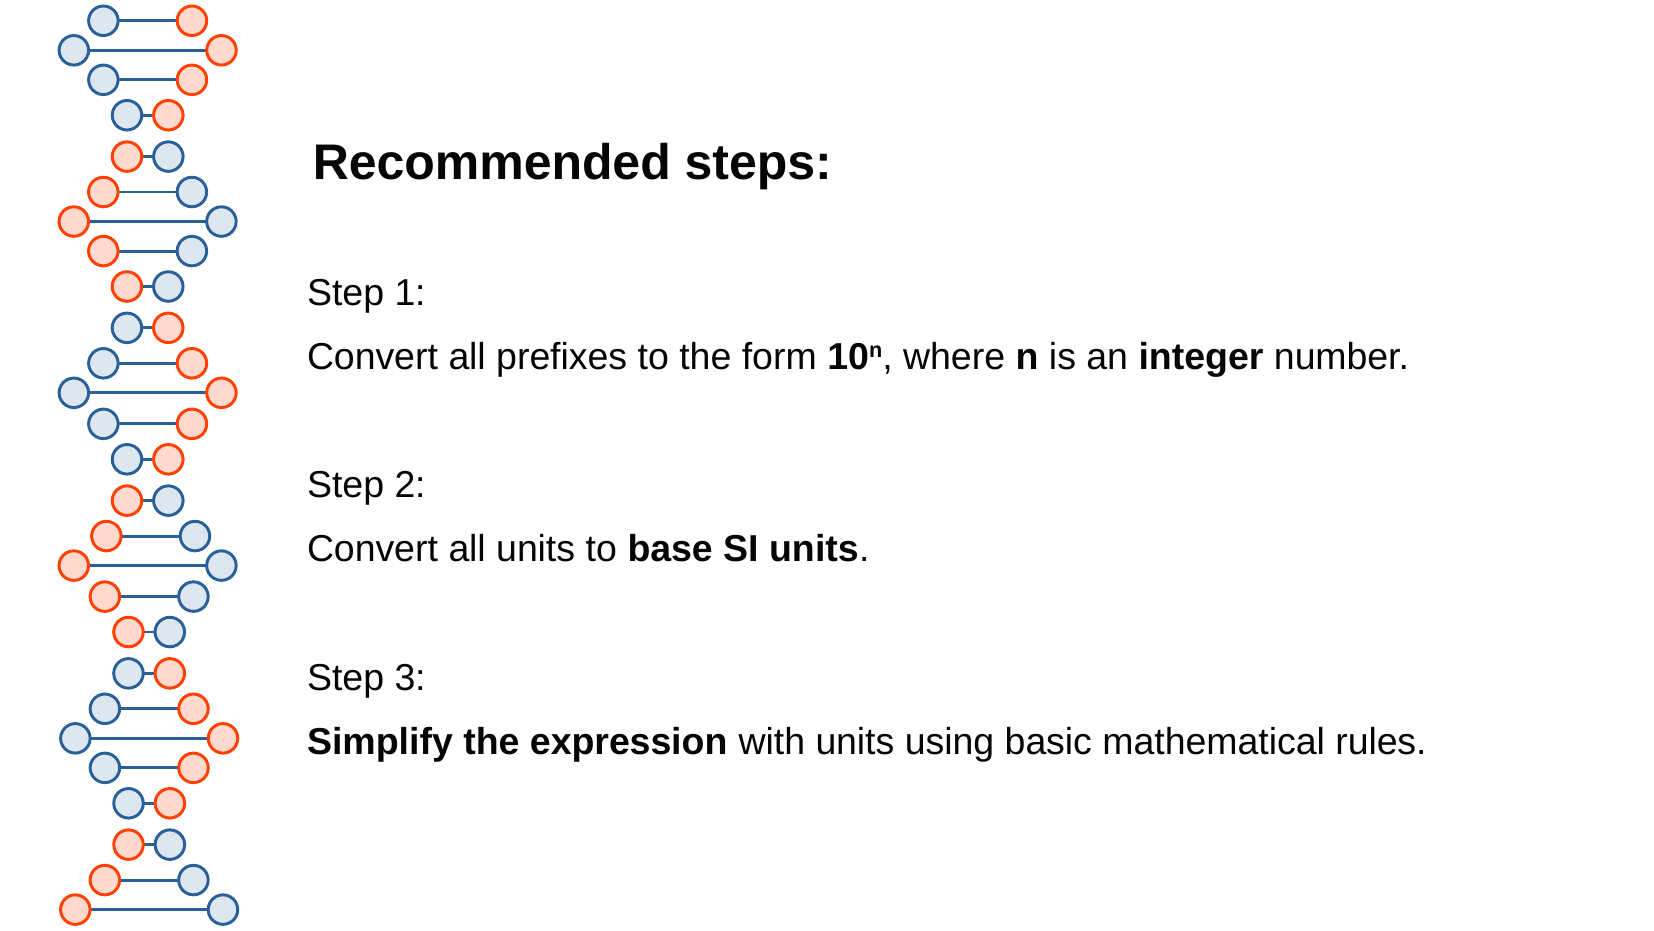

# Recommended steps:
Step 1:
Convert all prefixes to the form 10n, where n is an integer number.
Step 2:
Convert all units to base SI units.
Step 3:
Simplify the expression with units using basic mathematical rules.